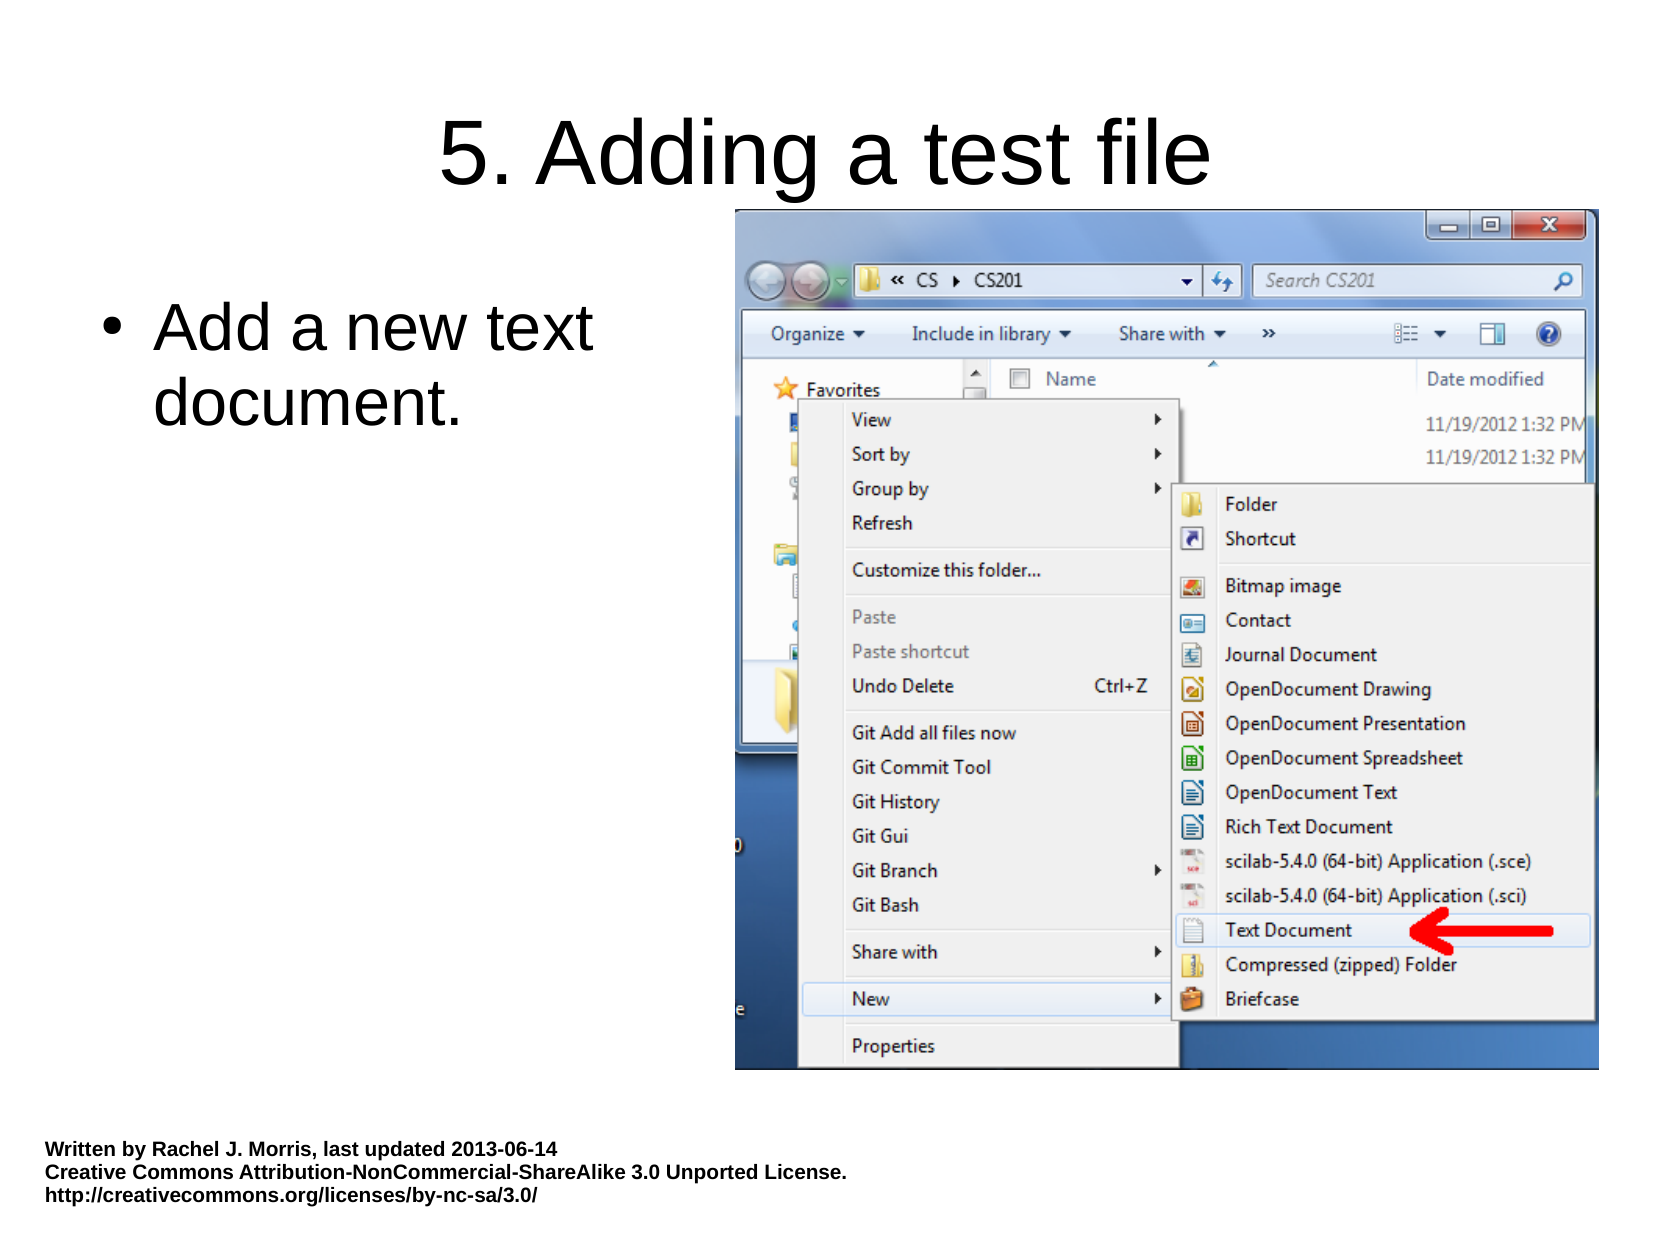

# 5. Adding a test file
Add a new text document.